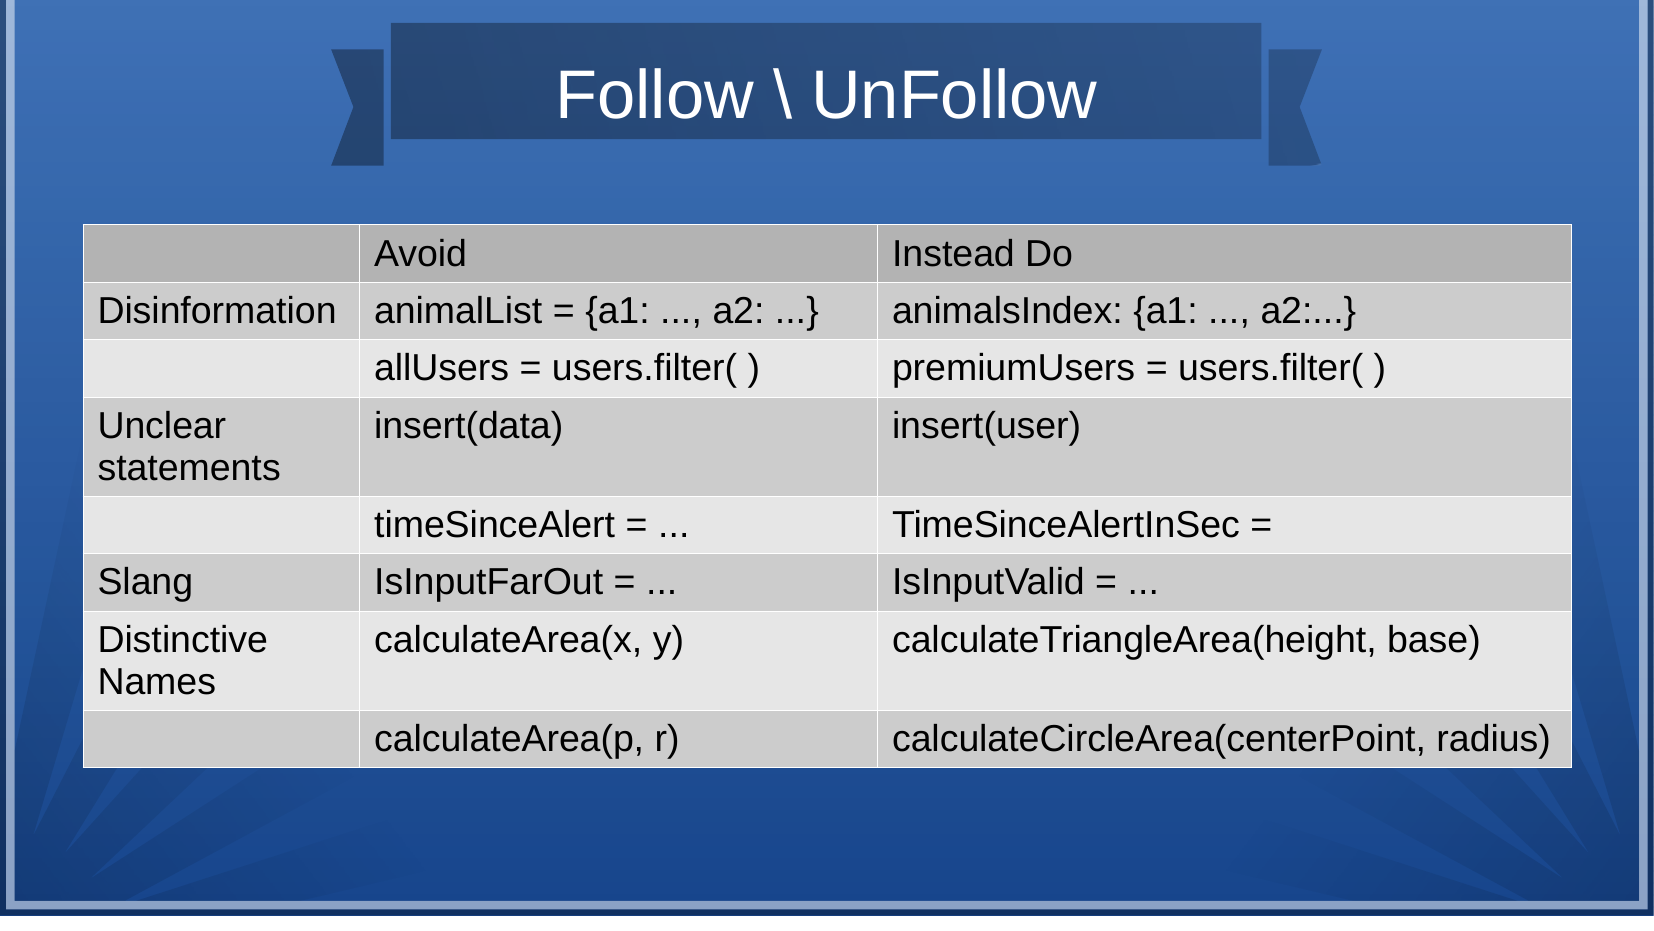

# Follow \ UnFollow
| | Avoid | Instead Do |
| --- | --- | --- |
| Disinformation | animalList = {a1: ..., a2: ...} | animalsIndex: {a1: ..., a2:...} |
| | allUsers = users.filter( ) | premiumUsers = users.filter( ) |
| Unclear statements | insert(data) | insert(user) |
| | timeSinceAlert = ... | TimeSinceAlertInSec = |
| Slang | IsInputFarOut = ... | IsInputValid = ... |
| Distinctive Names | calculateArea(x, y) | calculateTriangleArea(height, base) |
| | calculateArea(p, r) | calculateCircleArea(centerPoint, radius) |